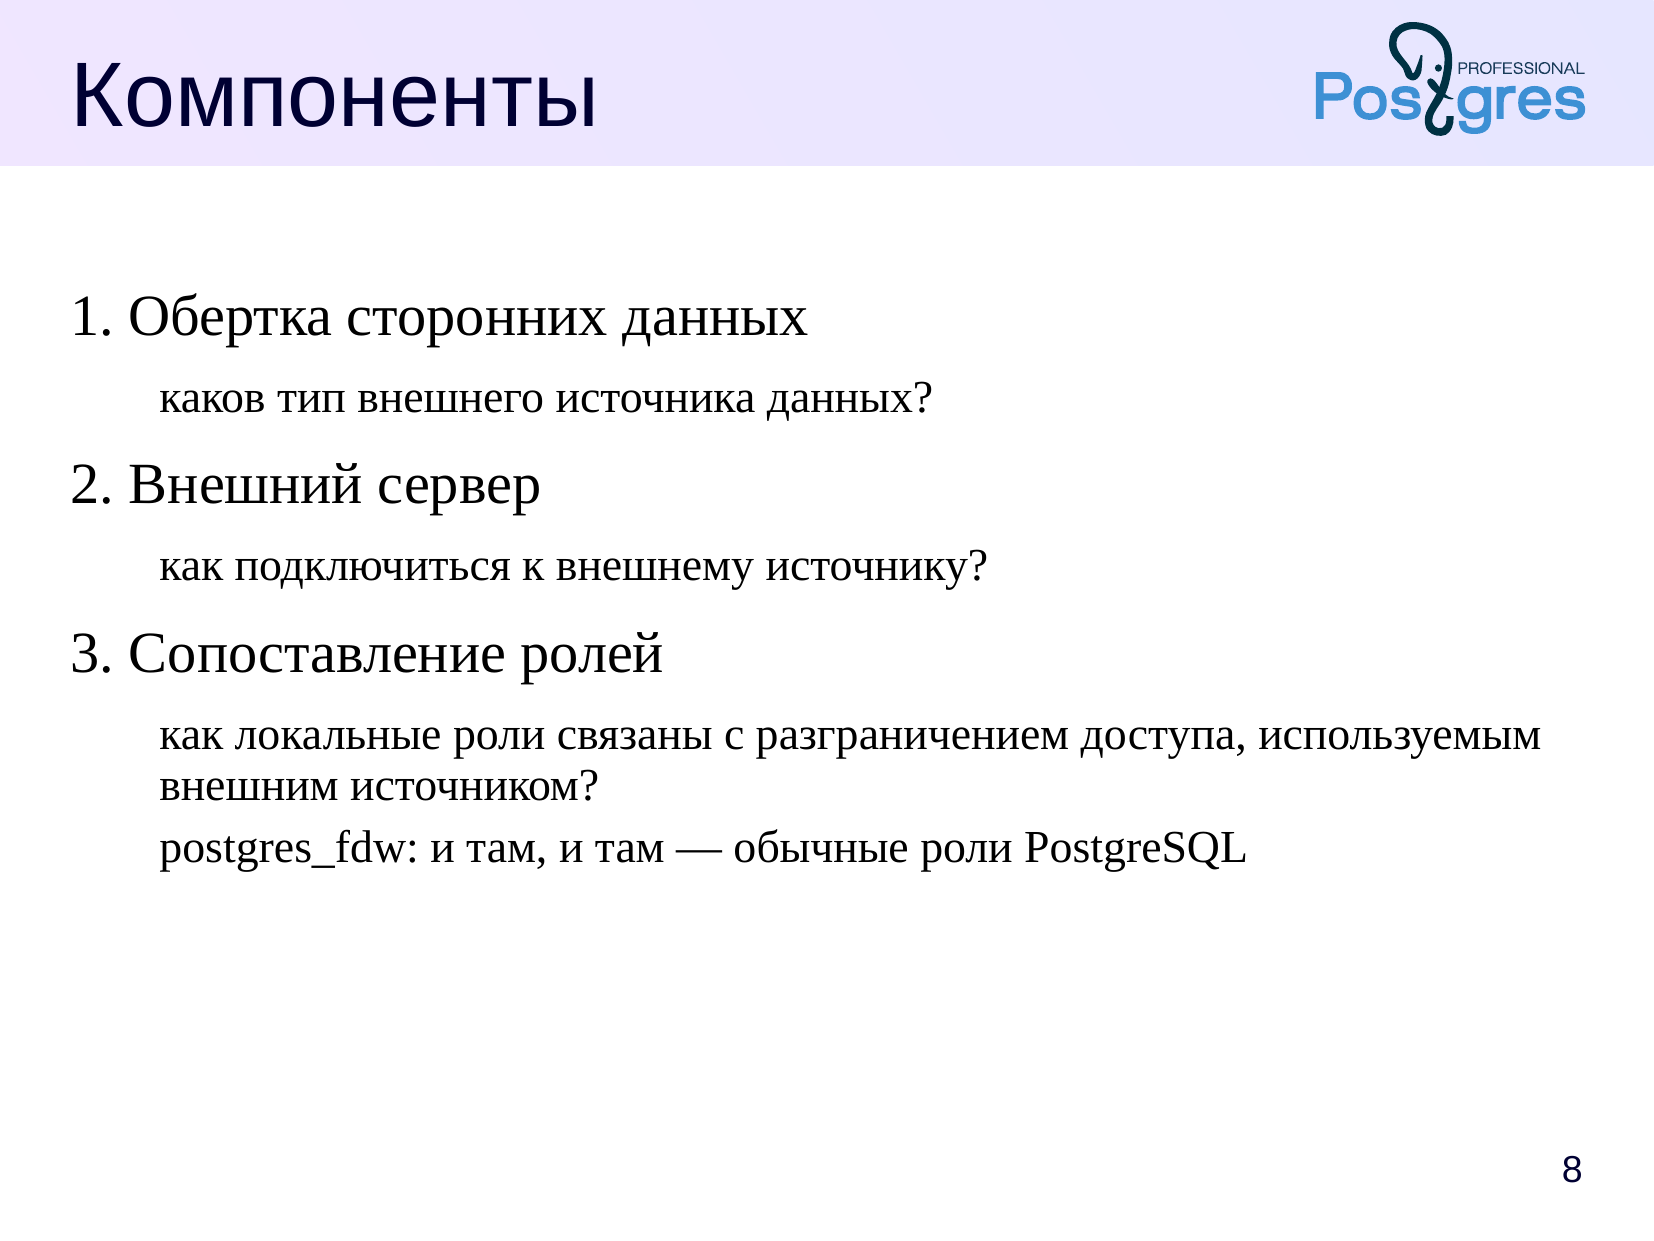

# Компоненты
1. Обертка сторонних данных
каков тип внешнего источника данных?
2. Внешний сервер
как подключиться к внешнему источнику?
3. Сопоставление ролей
как локальные роли связаны с разграничением доступа, используемым
внешним источником?
postgres_fdw: и там, и там — обычные роли PostgreSQL